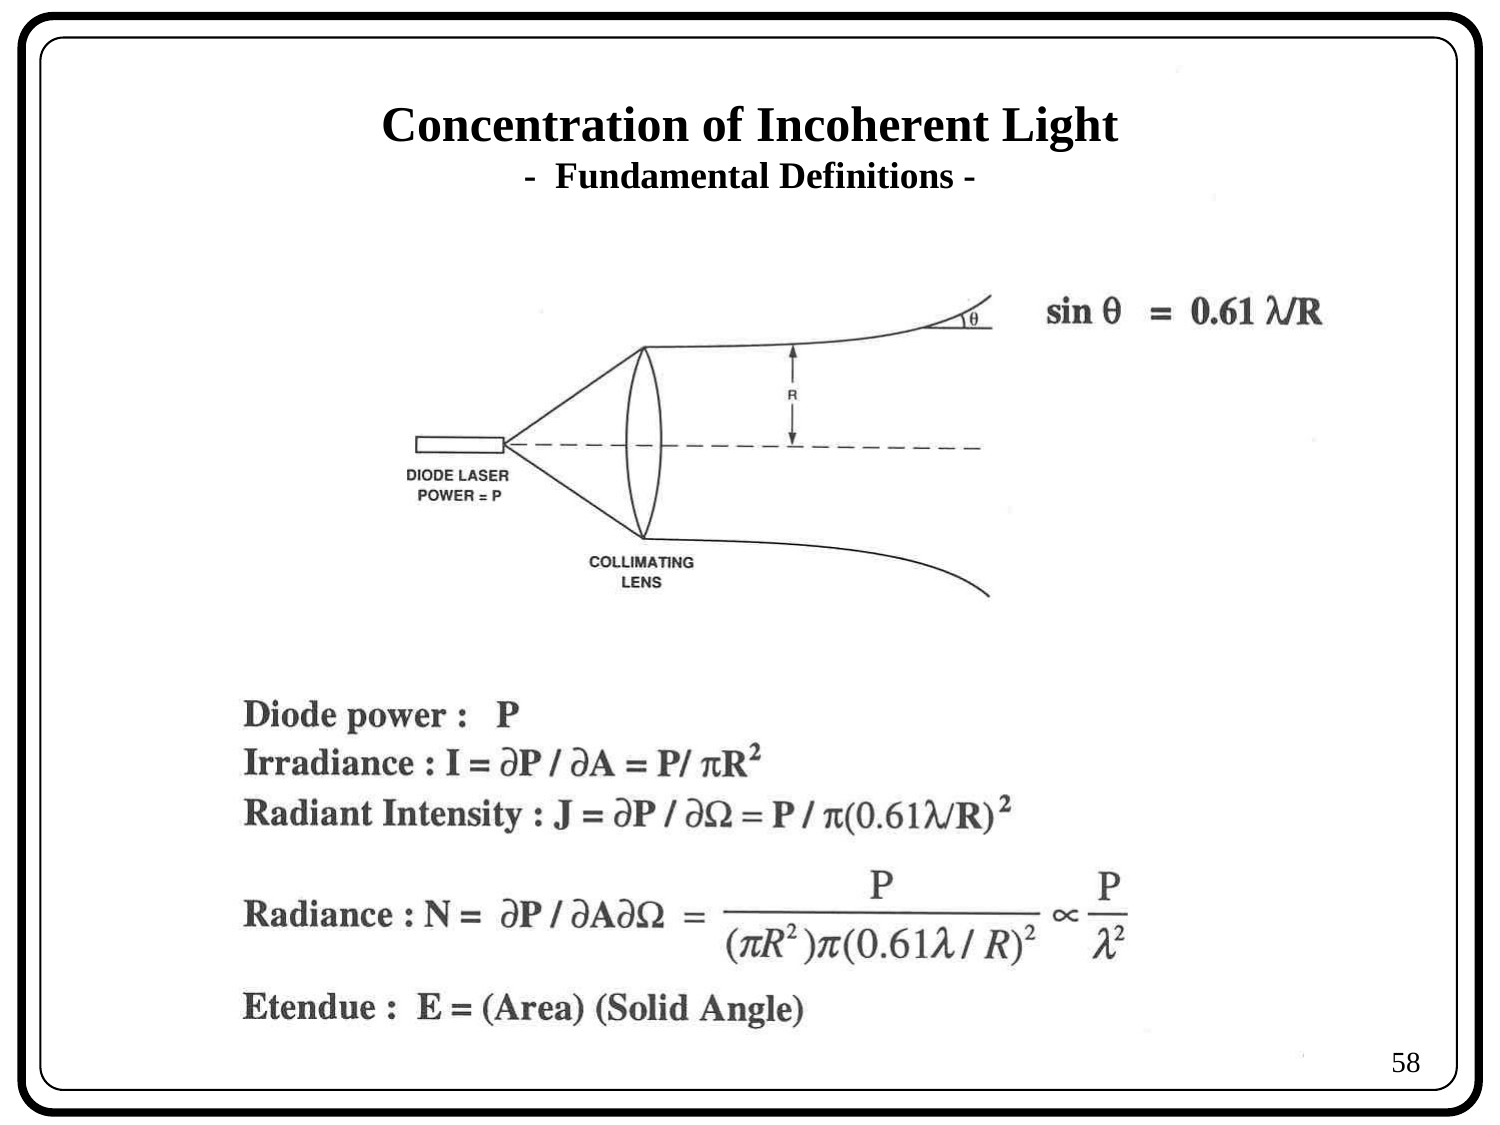

Concentration of Incoherent Light
- Fundamental Definitions -